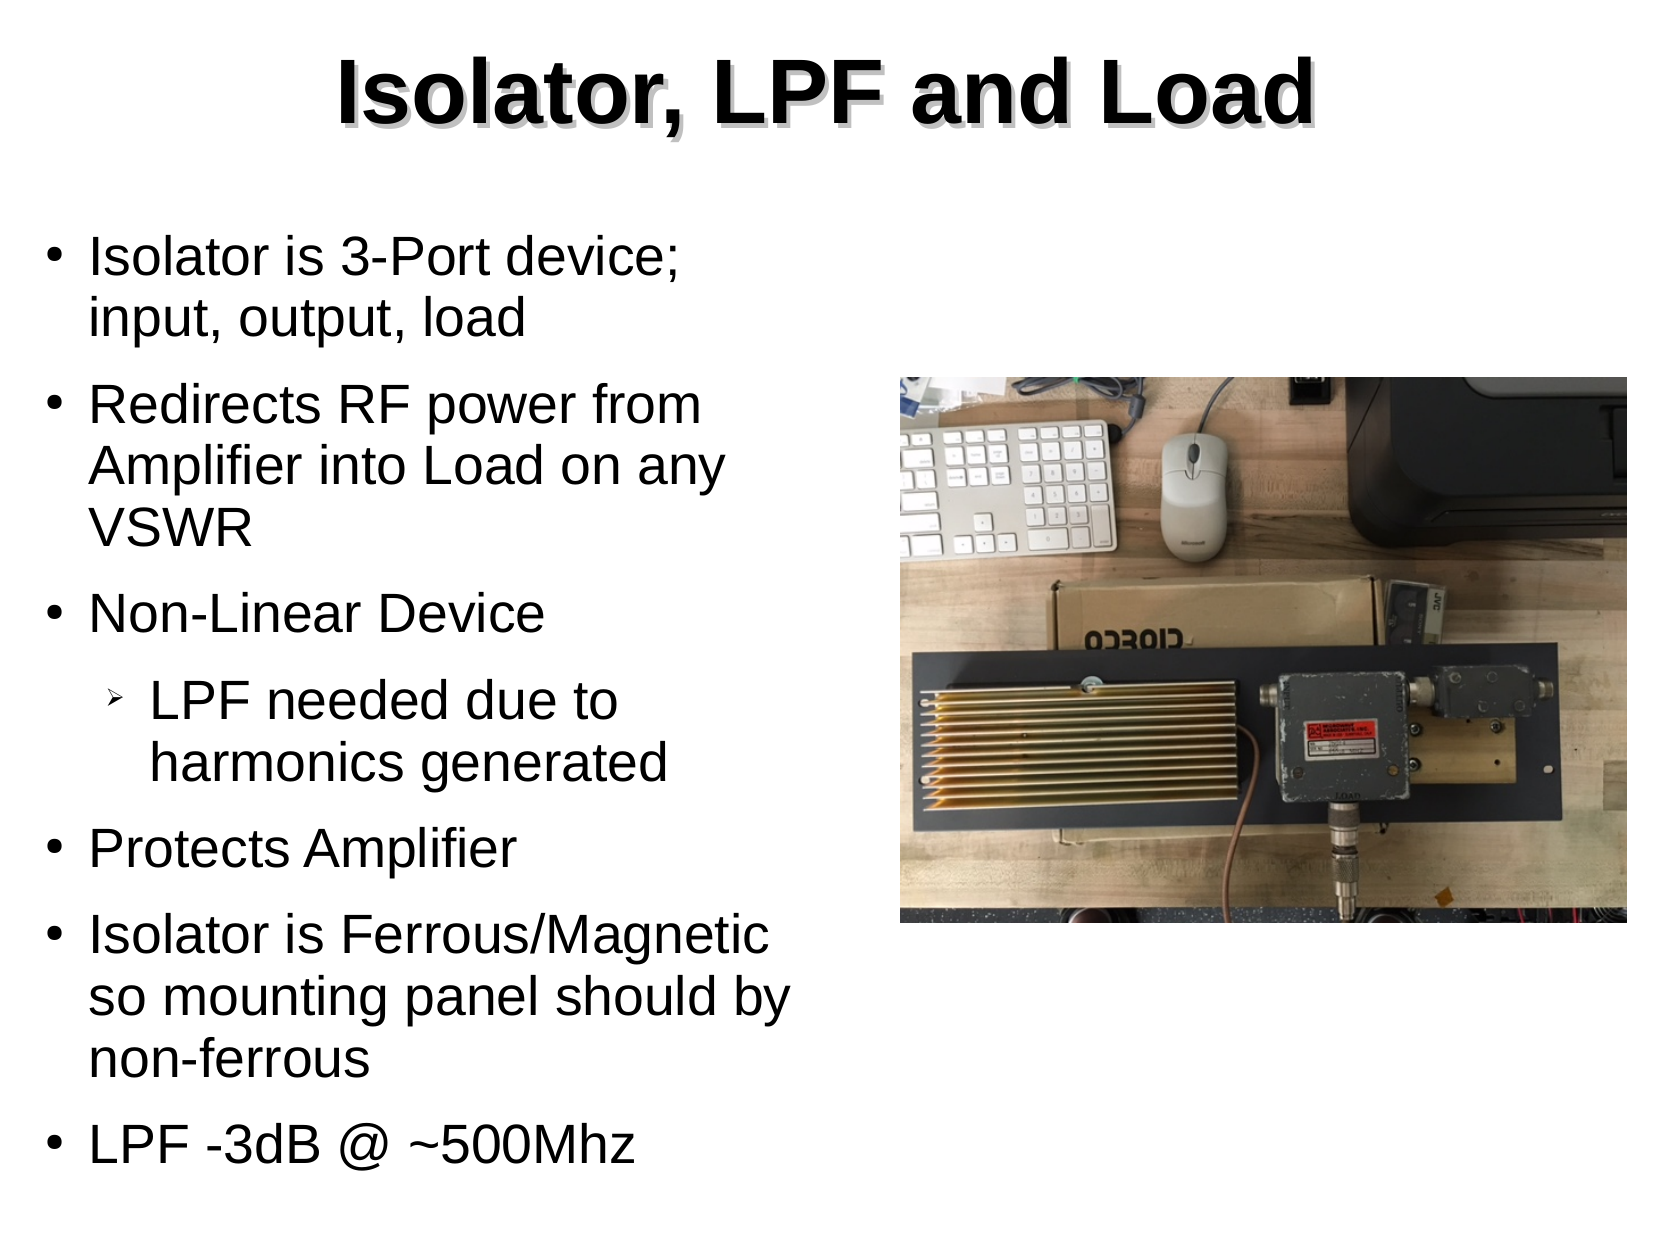

# Isolator, LPF and Load
Isolator is 3-Port device; input, output, load
Redirects RF power from Amplifier into Load on any VSWR
Non-Linear Device
LPF needed due to harmonics generated
Protects Amplifier
Isolator is Ferrous/Magnetic so mounting panel should by non-ferrous
LPF -3dB @ ~500Mhz